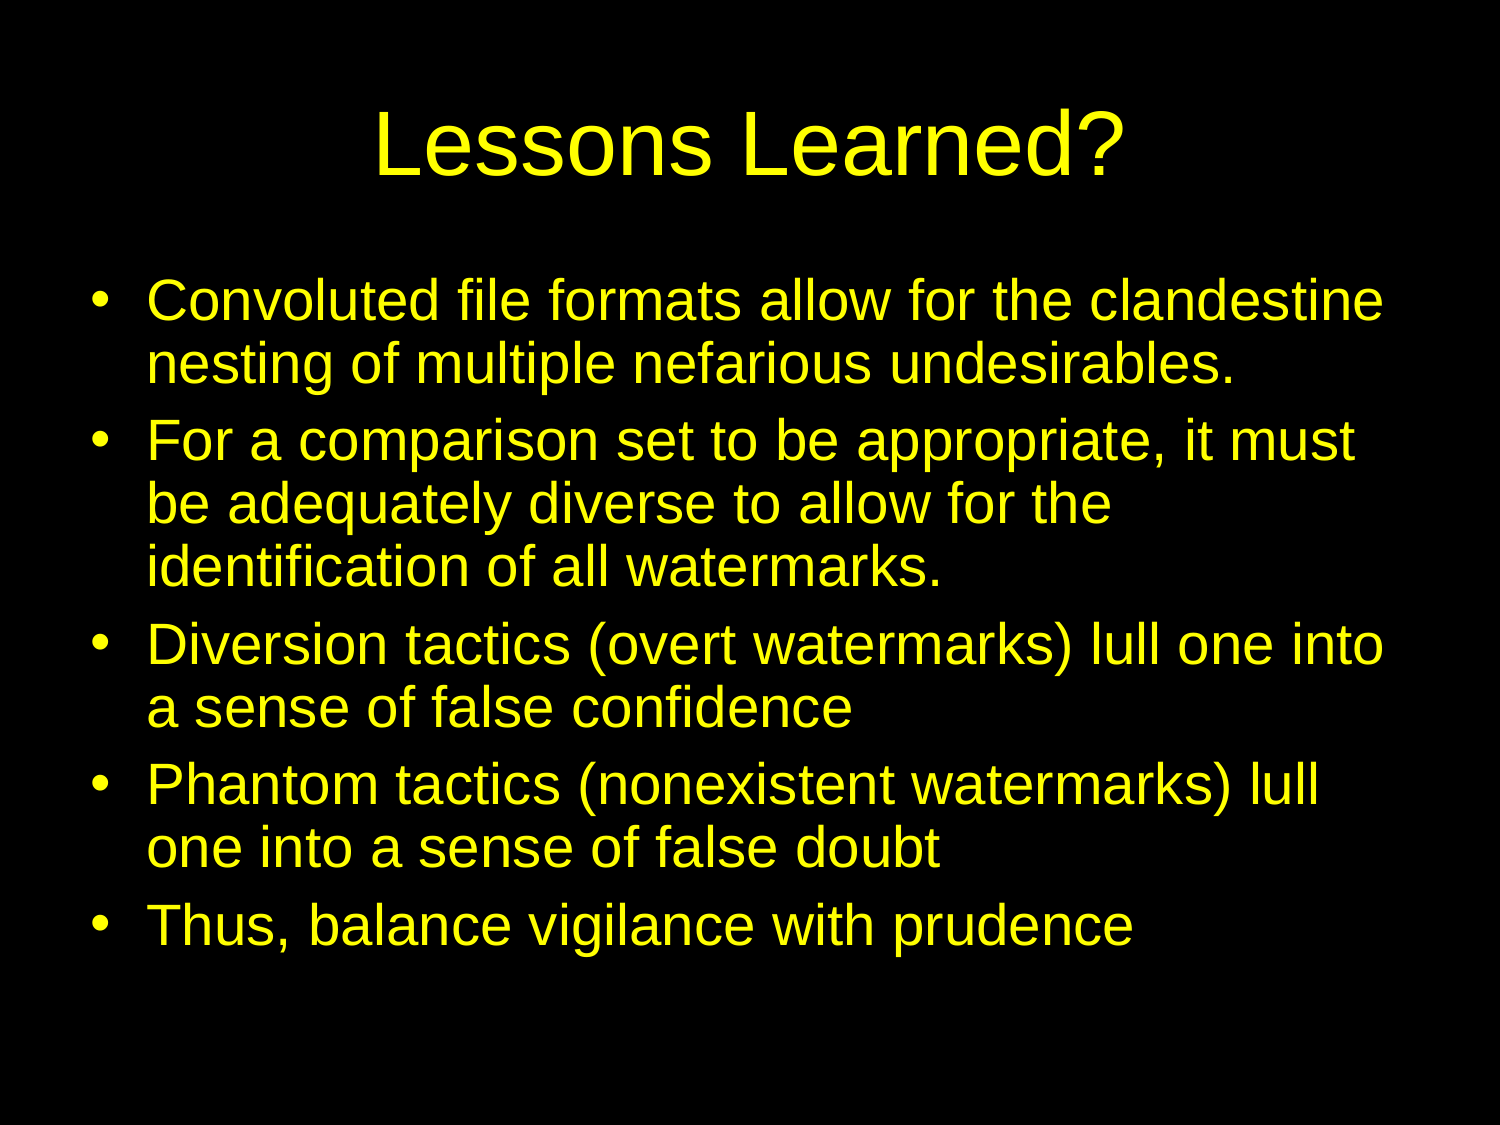

# Lessons Learned?
Convoluted file formats allow for the clandestine nesting of multiple nefarious undesirables.
For a comparison set to be appropriate, it must be adequately diverse to allow for the identification of all watermarks.
Diversion tactics (overt watermarks) lull one into a sense of false confidence
Phantom tactics (nonexistent watermarks) lull one into a sense of false doubt
Thus, balance vigilance with prudence